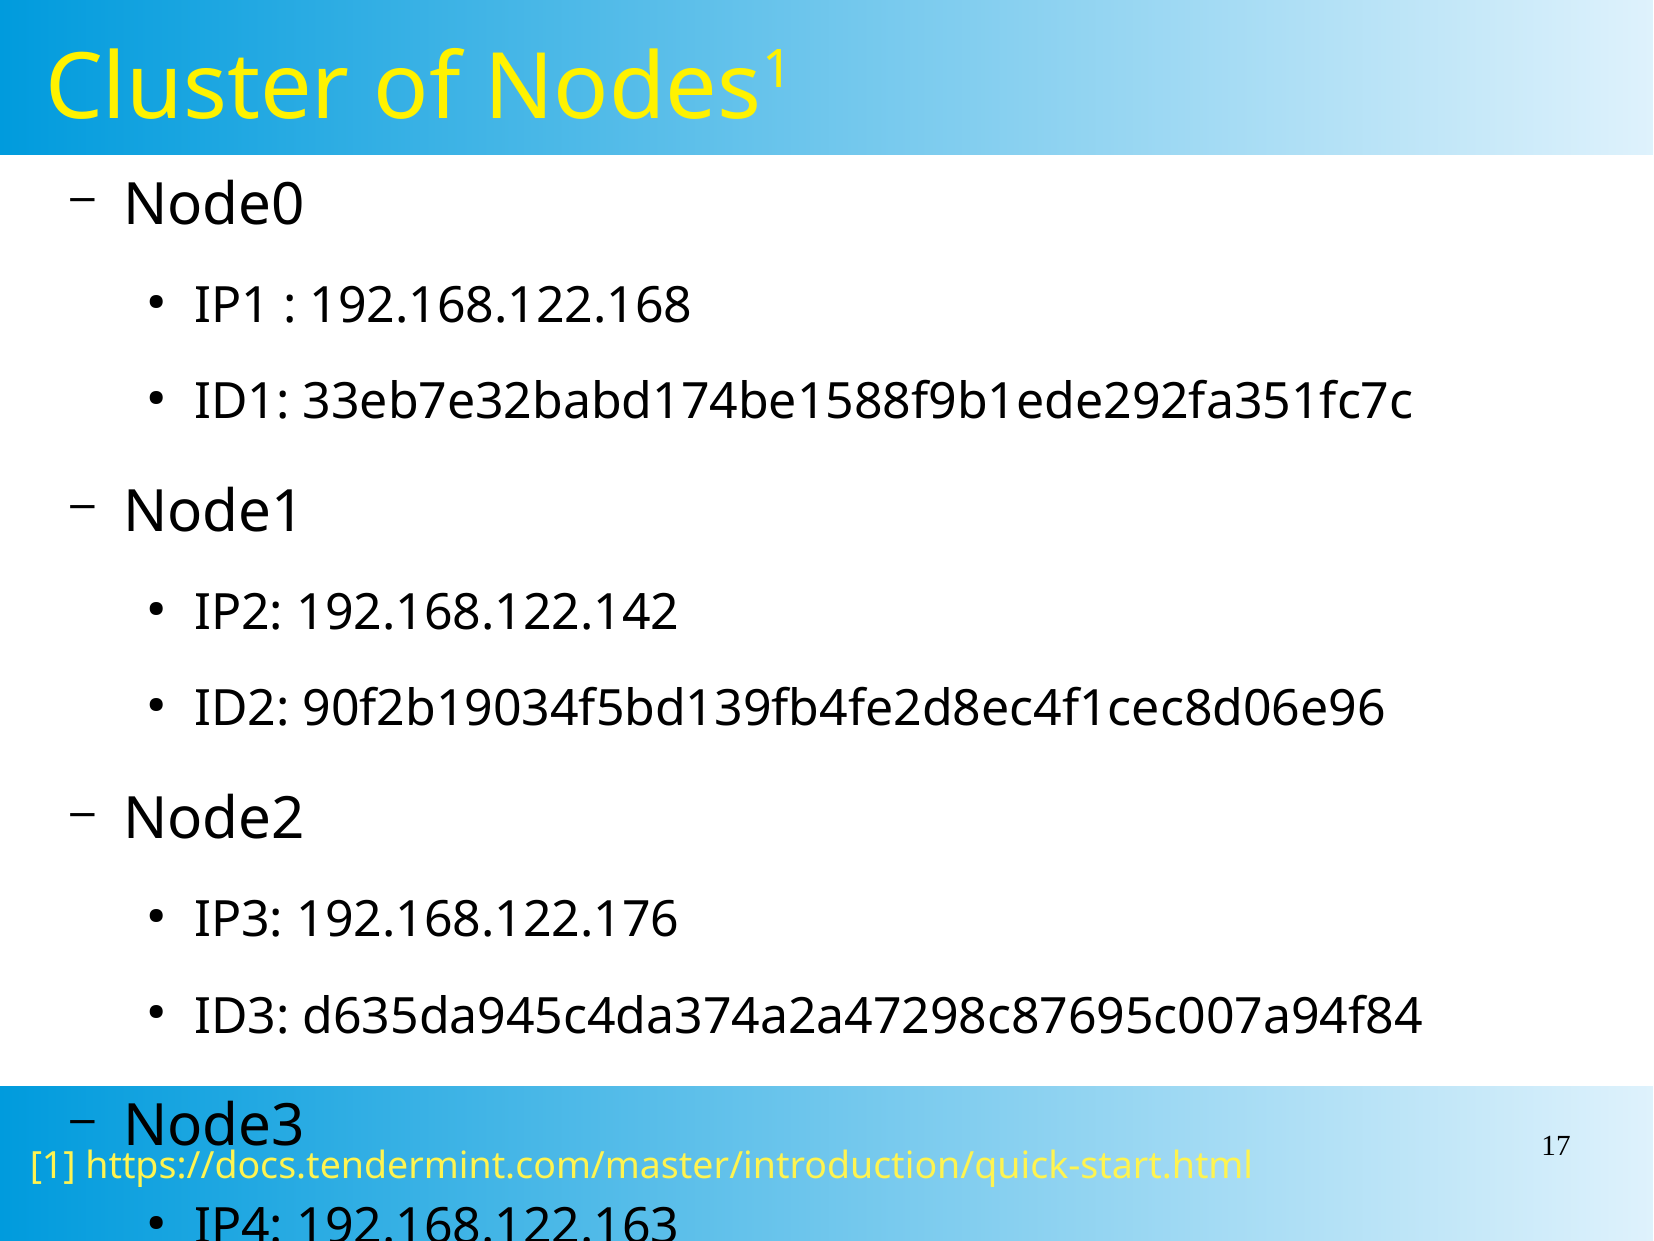

# Cluster of Nodes1
Node0
IP1 : 192.168.122.168
ID1: 33eb7e32babd174be1588f9b1ede292fa351fc7c
Node1
IP2: 192.168.122.142
ID2: 90f2b19034f5bd139fb4fe2d8ec4f1cec8d06e96
Node2
IP3: 192.168.122.176
ID3: d635da945c4da374a2a47298c87695c007a94f84
Node3
IP4: 192.168.122.163
ID4: 564f9a4056fdb000ed86598bb39ce6ccc0c97752
17
[1] https://docs.tendermint.com/master/introduction/quick-start.html